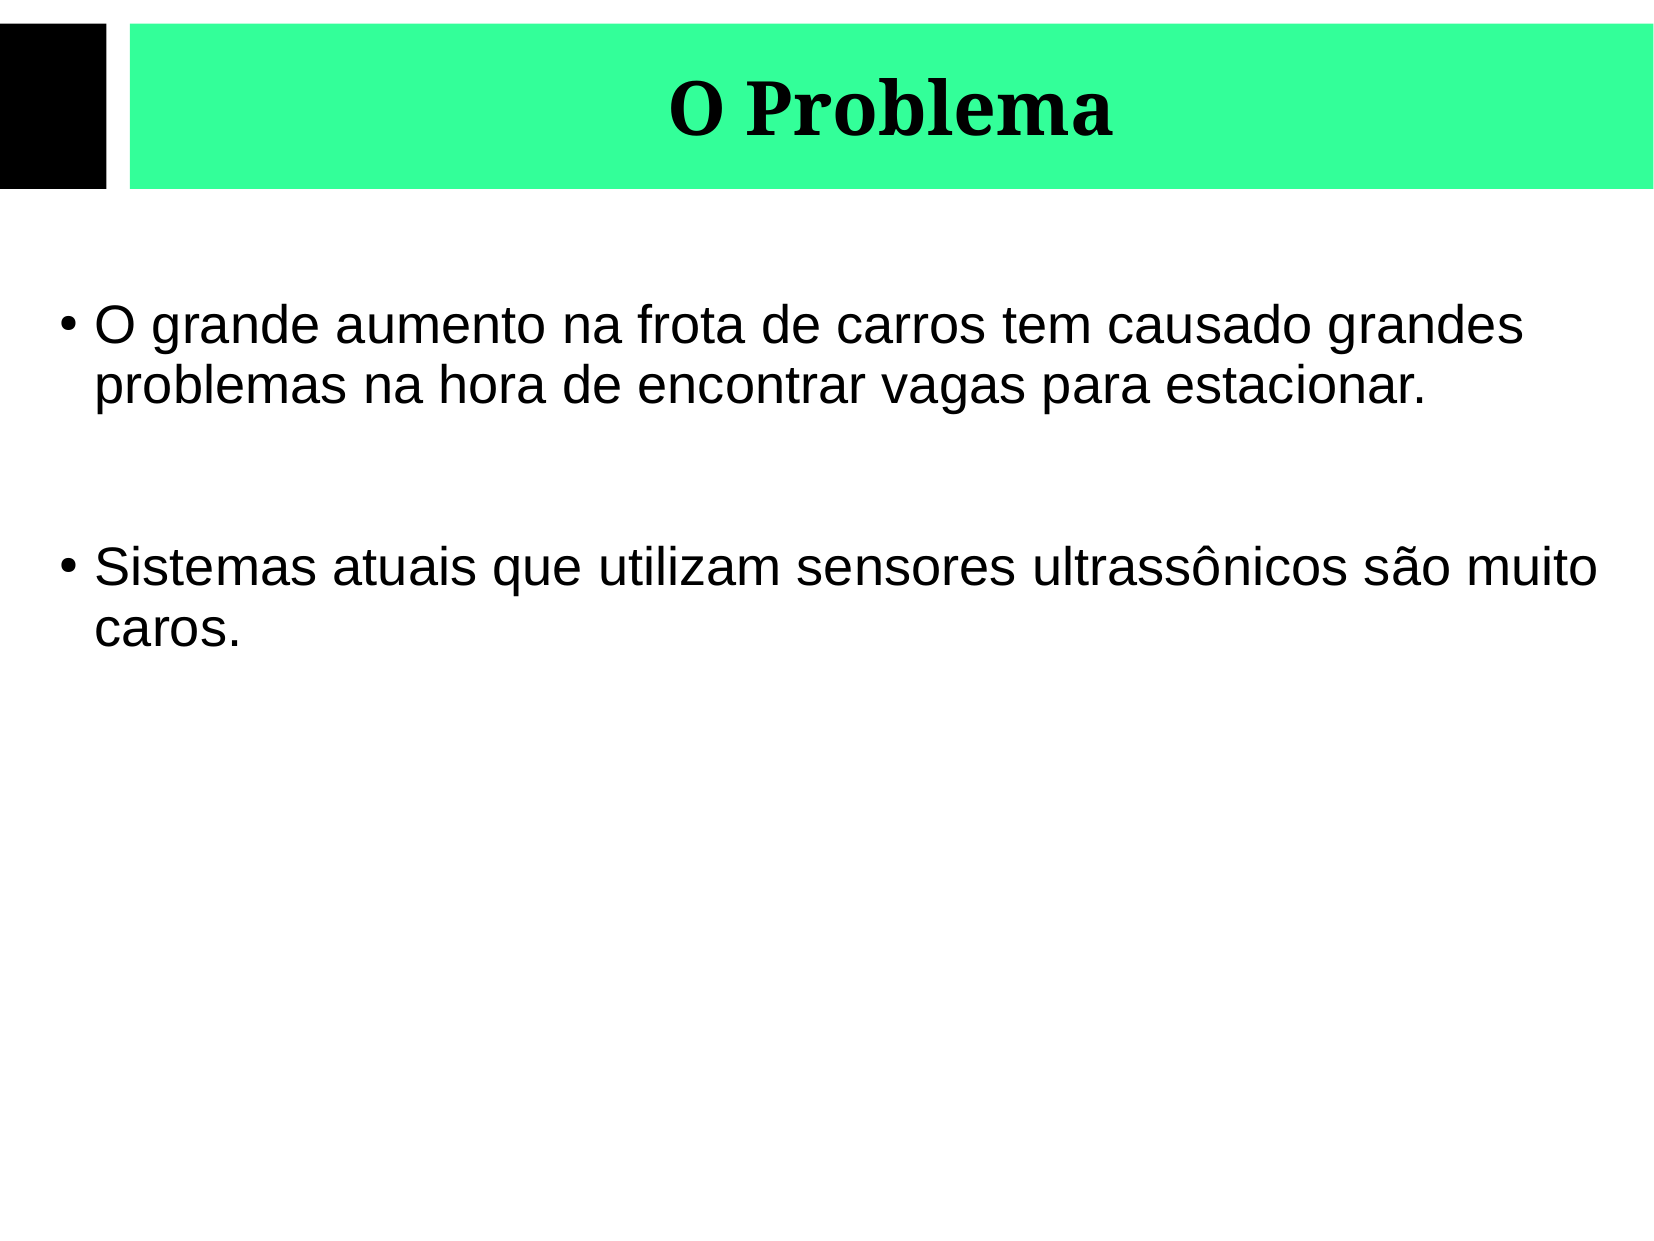

O Problema
# O grande aumento na frota de carros tem causado grandes problemas na hora de encontrar vagas para estacionar.
Sistemas atuais que utilizam sensores ultrassônicos são muito caros.